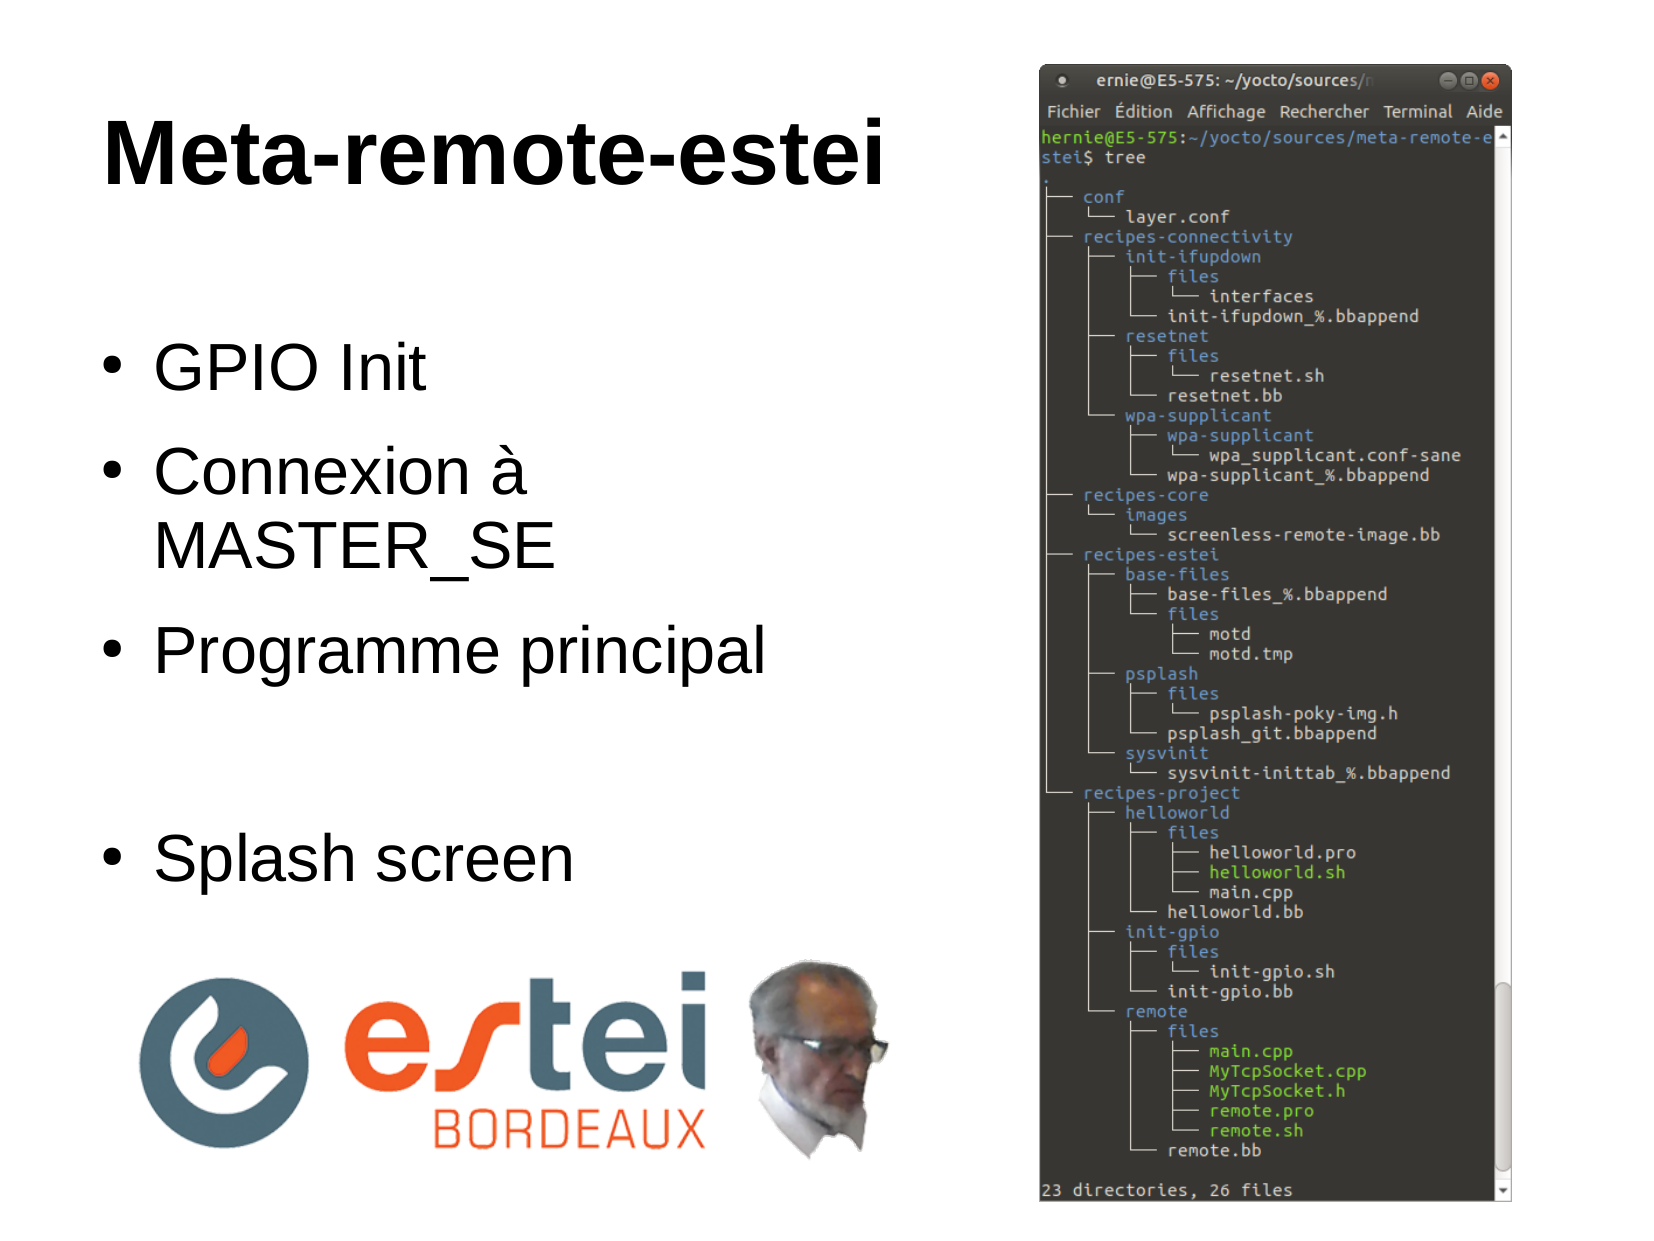

# Meta-remote-estei
GPIO Init
Connexion à MASTER_SE
Programme principal
Splash screen